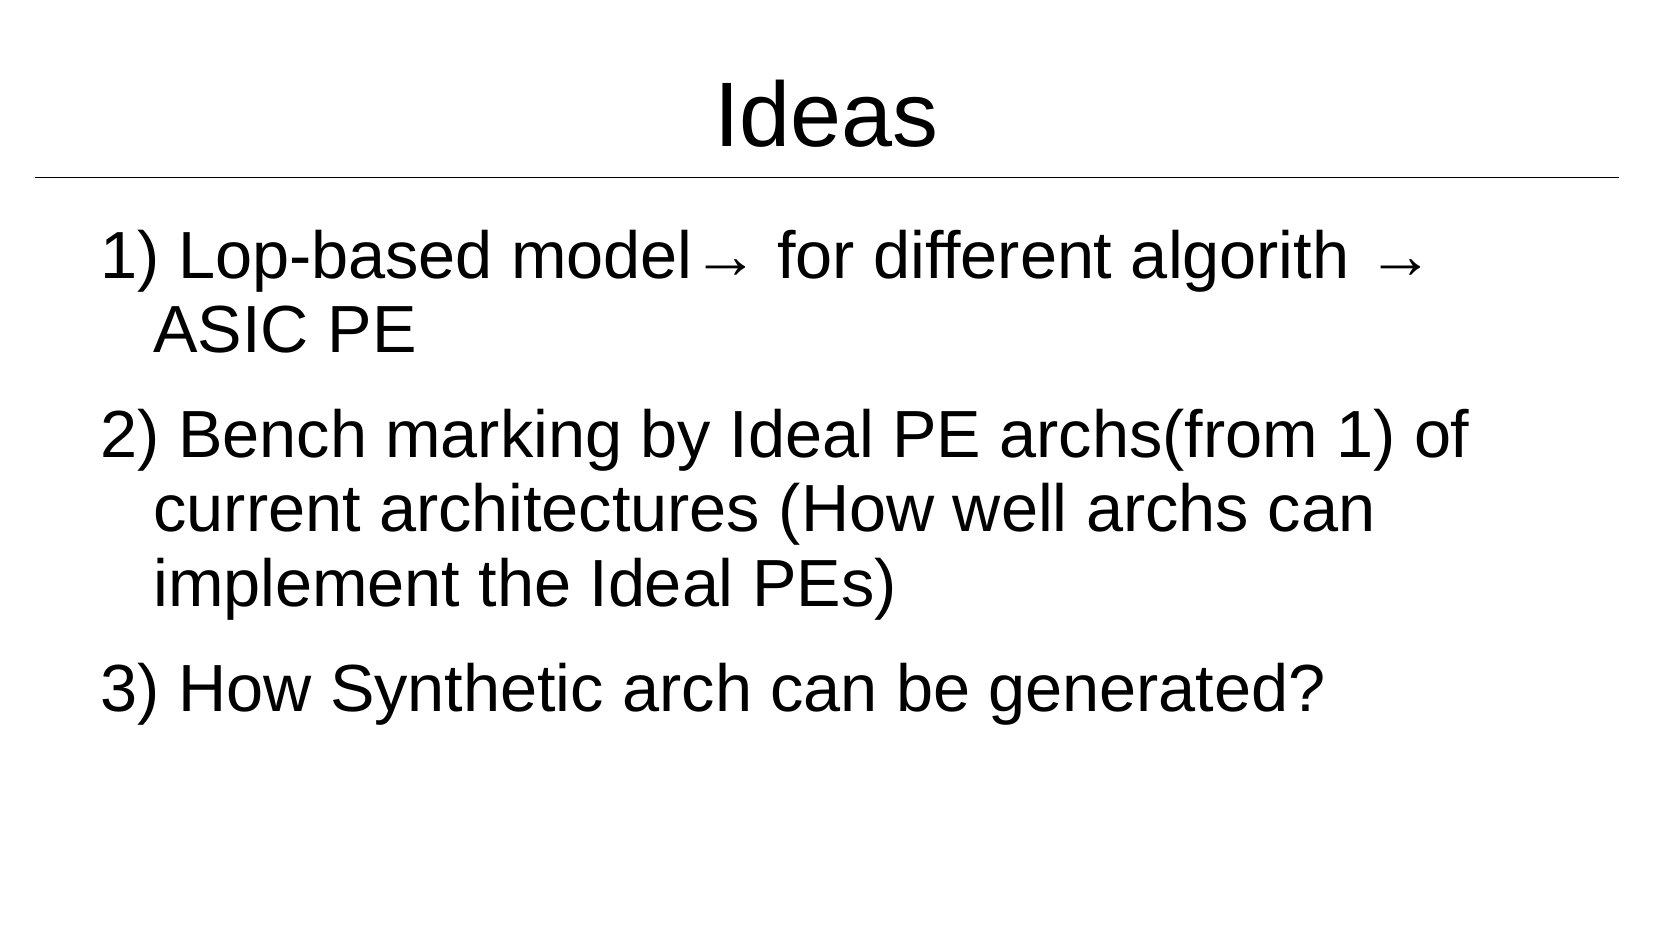

# Ideas
 Lop-based model→ for different algorith → ASIC PE
 Bench marking by Ideal PE archs(from 1) of current architectures (How well archs can implement the Ideal PEs)
 How Synthetic arch can be generated?